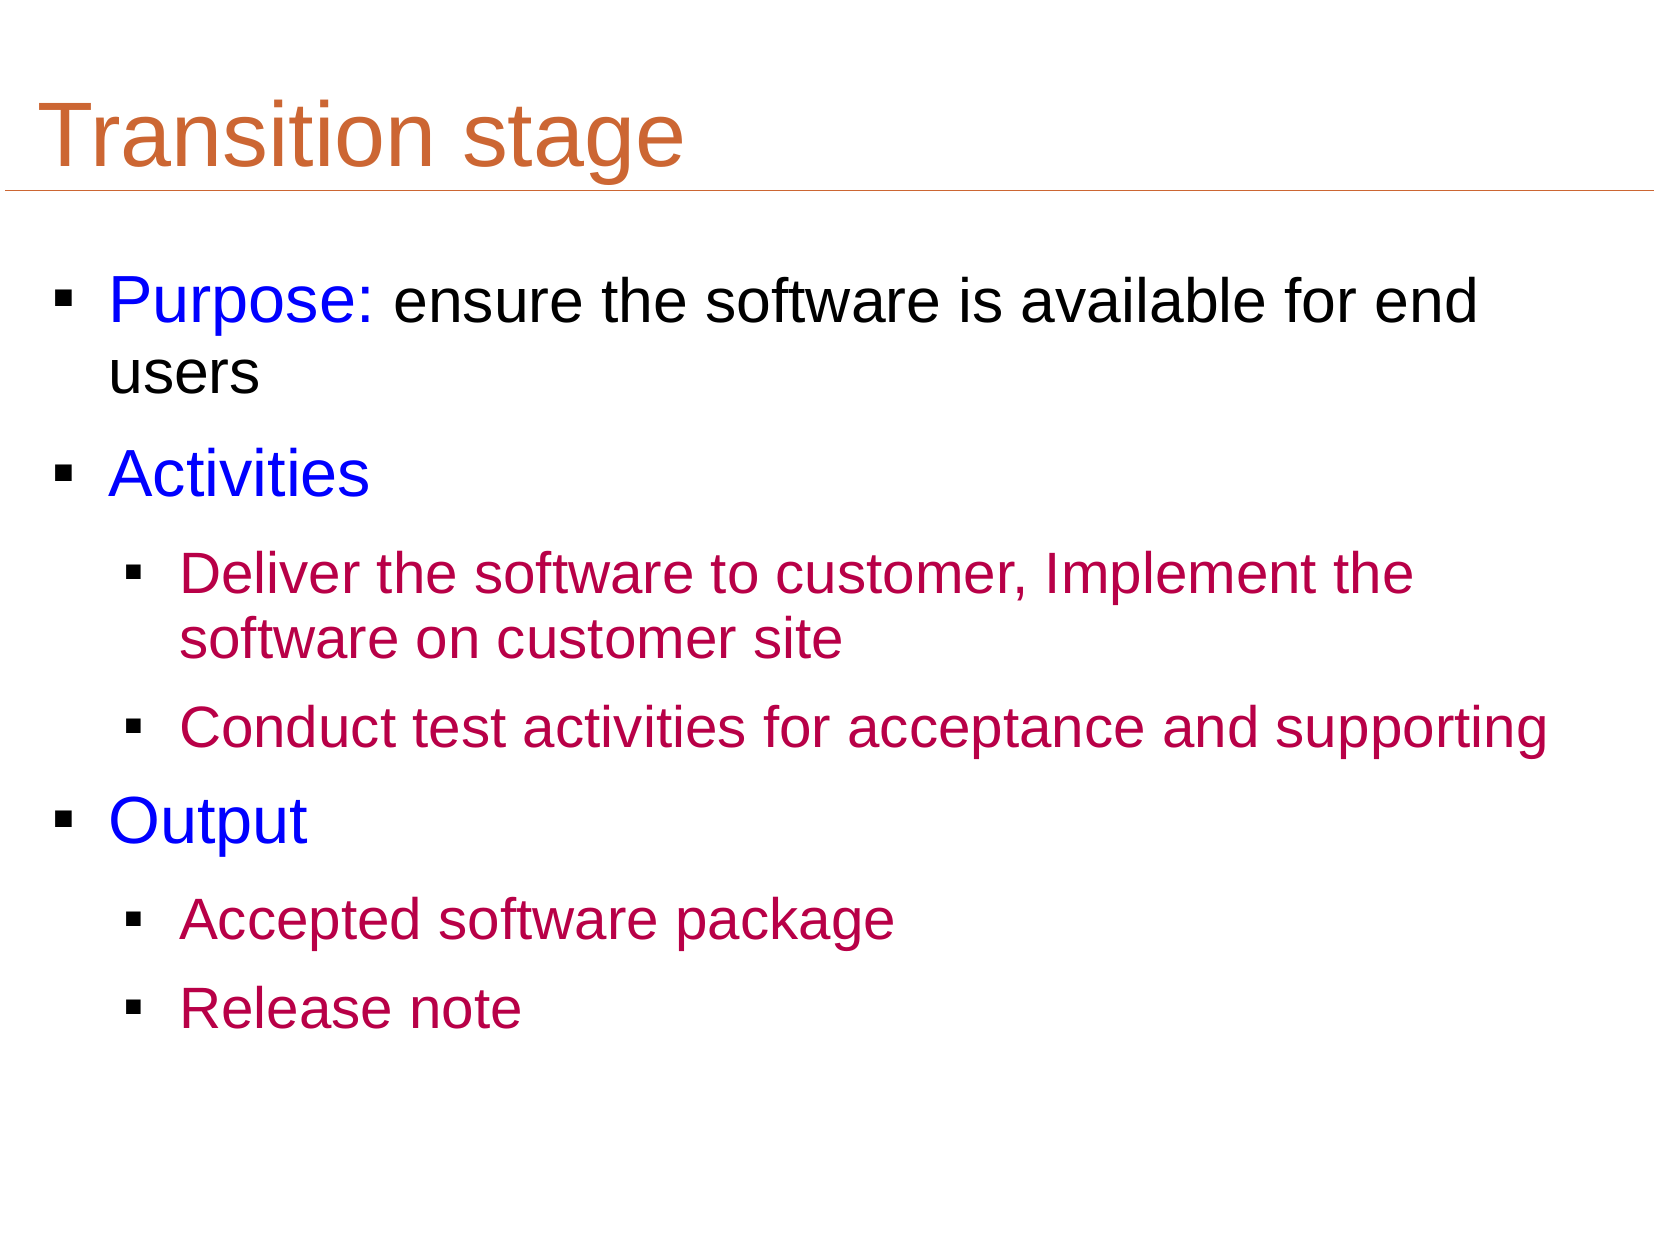

# Transition stage
Purpose: ensure the software is available for end users
Activities
Deliver the software to customer, Implement the software on customer site
Conduct test activities for acceptance and supporting
Output
Accepted software package
Release note